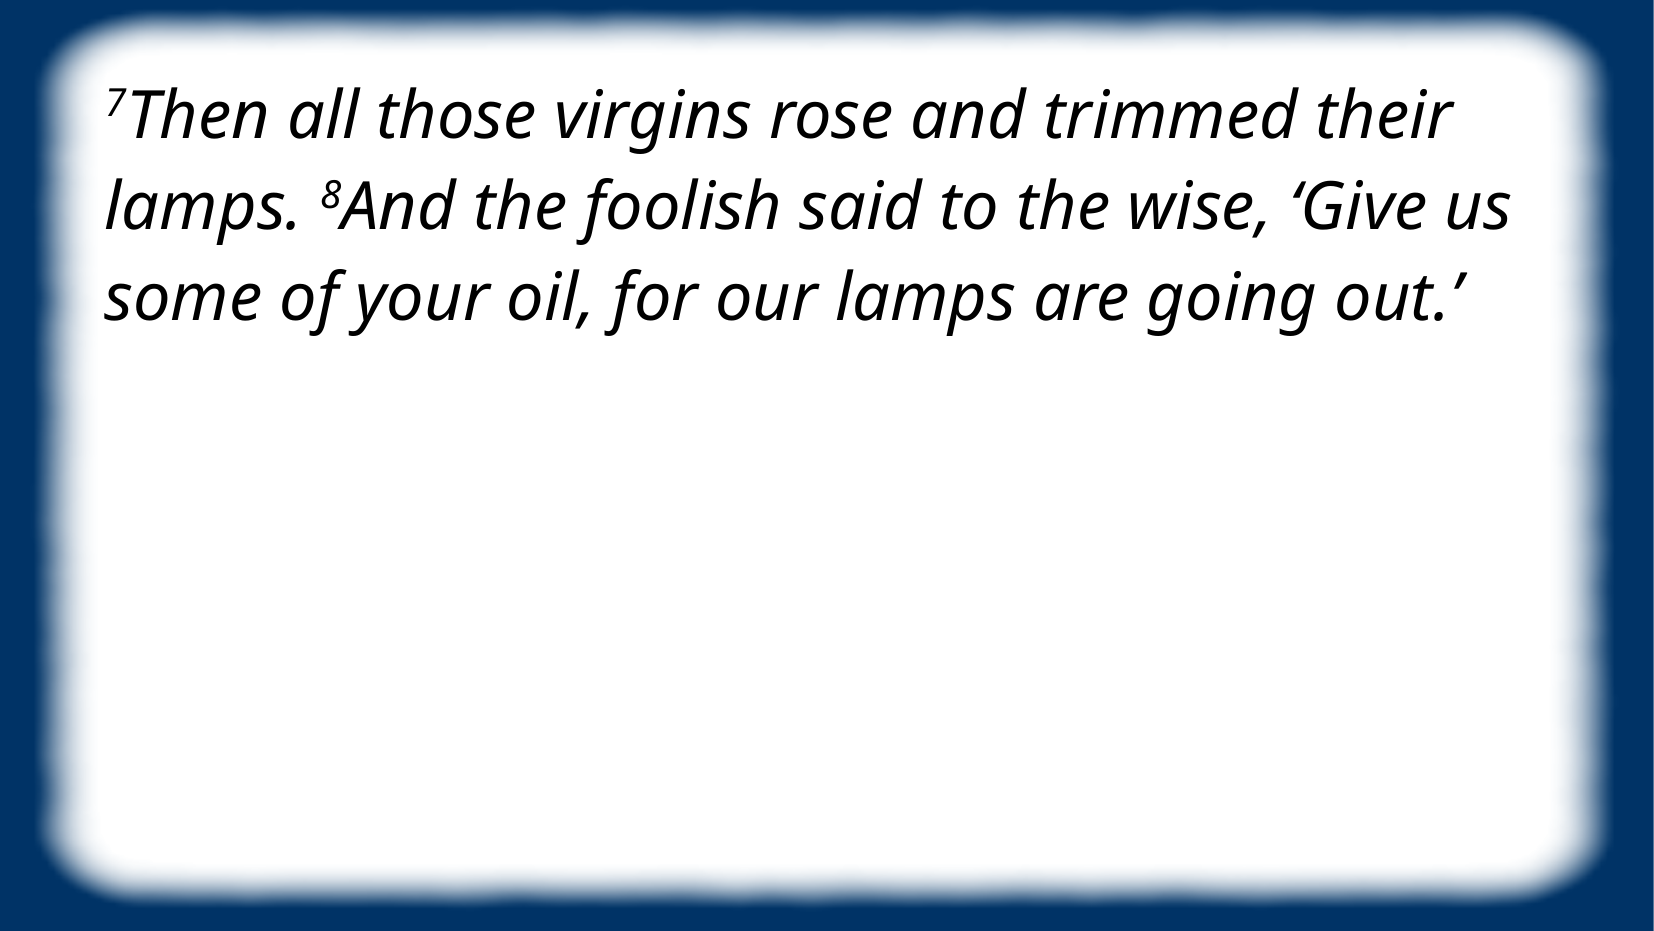

7Then all those virgins rose and trimmed their lamps. 8And the foolish said to the wise, ‘Give us some of your oil, for our lamps are going out.’